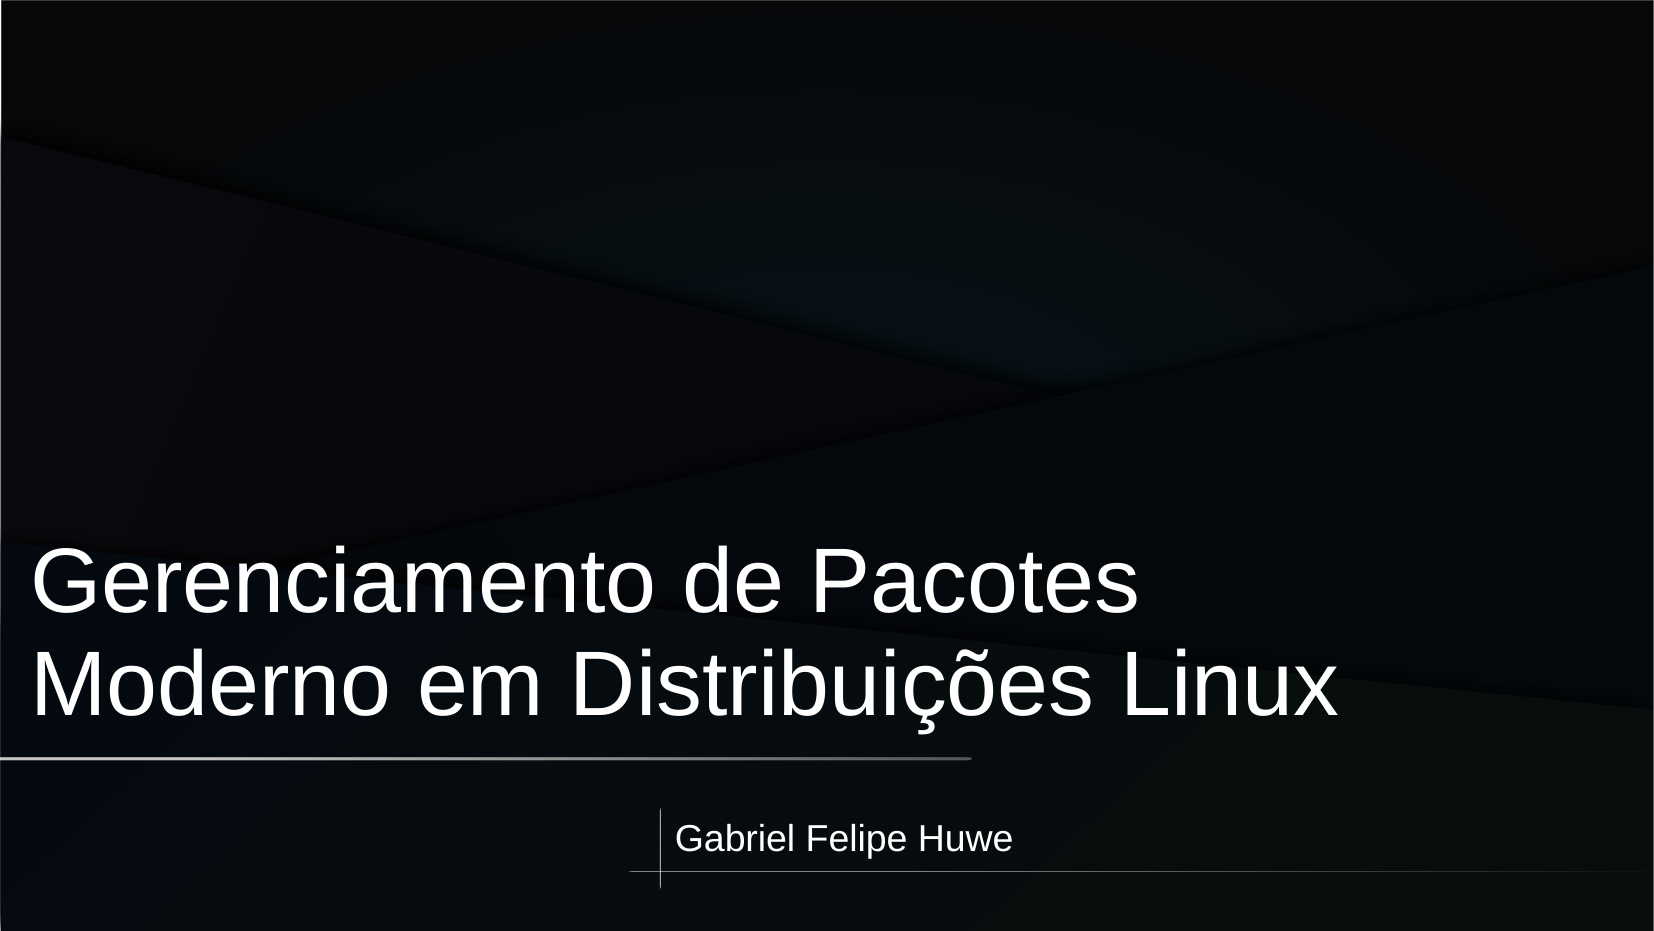

# Gerenciamento de Pacotes Moderno em Distribuições Linux
Gabriel Felipe Huwe